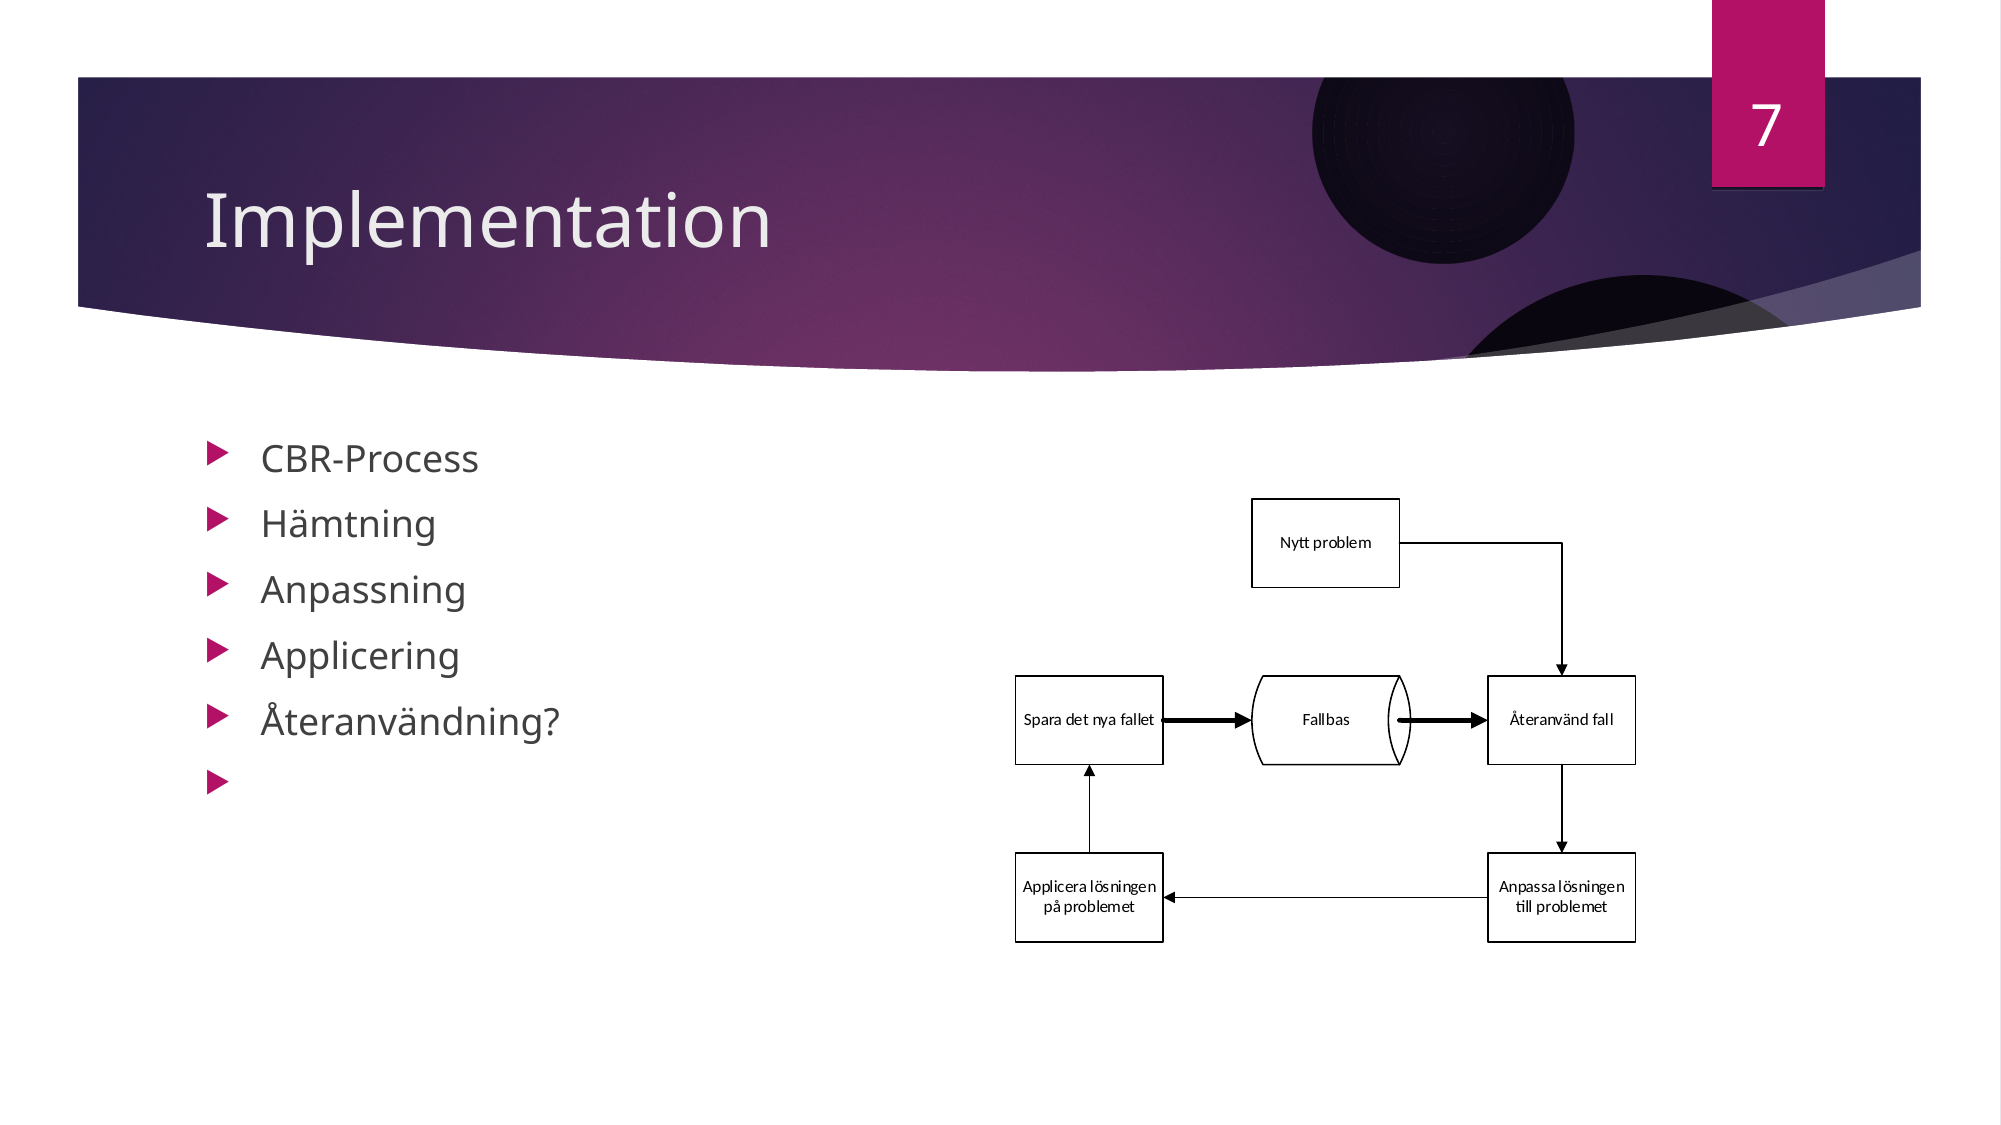

# Implementation
CBR-Process
Hämtning
Anpassning
Applicering
Återanvändning?